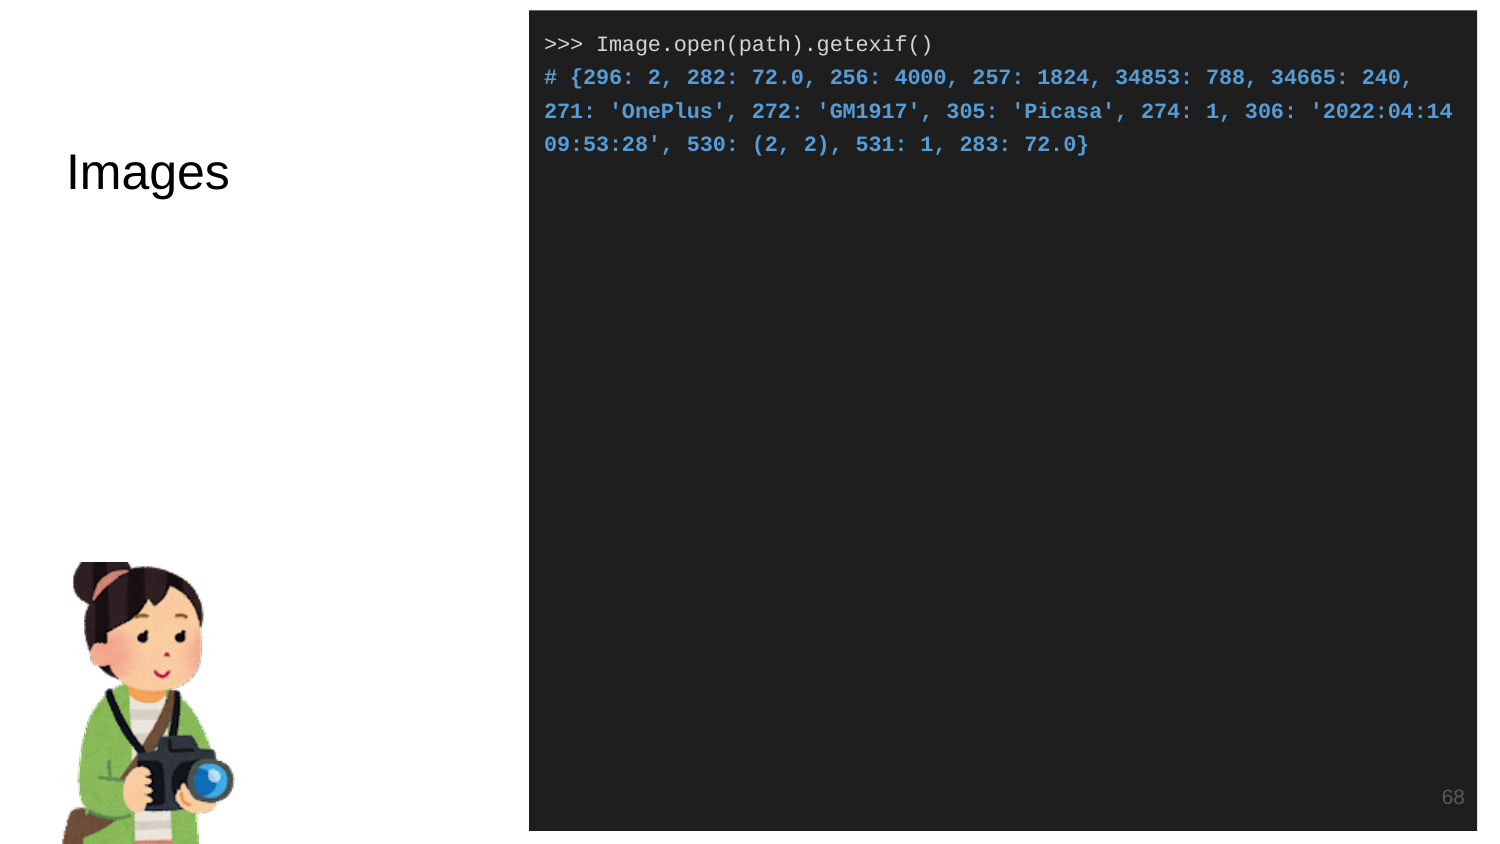

>>> Image.open(path).getexif()
# {296: 2, 282: 72.0, 256: 4000, 257: 1824, 34853: 788, 34665: 240, 271: 'OnePlus', 272: 'GM1917', 305: 'Picasa', 274: 1, 306: '2022:04:14 09:53:28', 530: (2, 2), 531: 1, 283: 72.0}
# Images